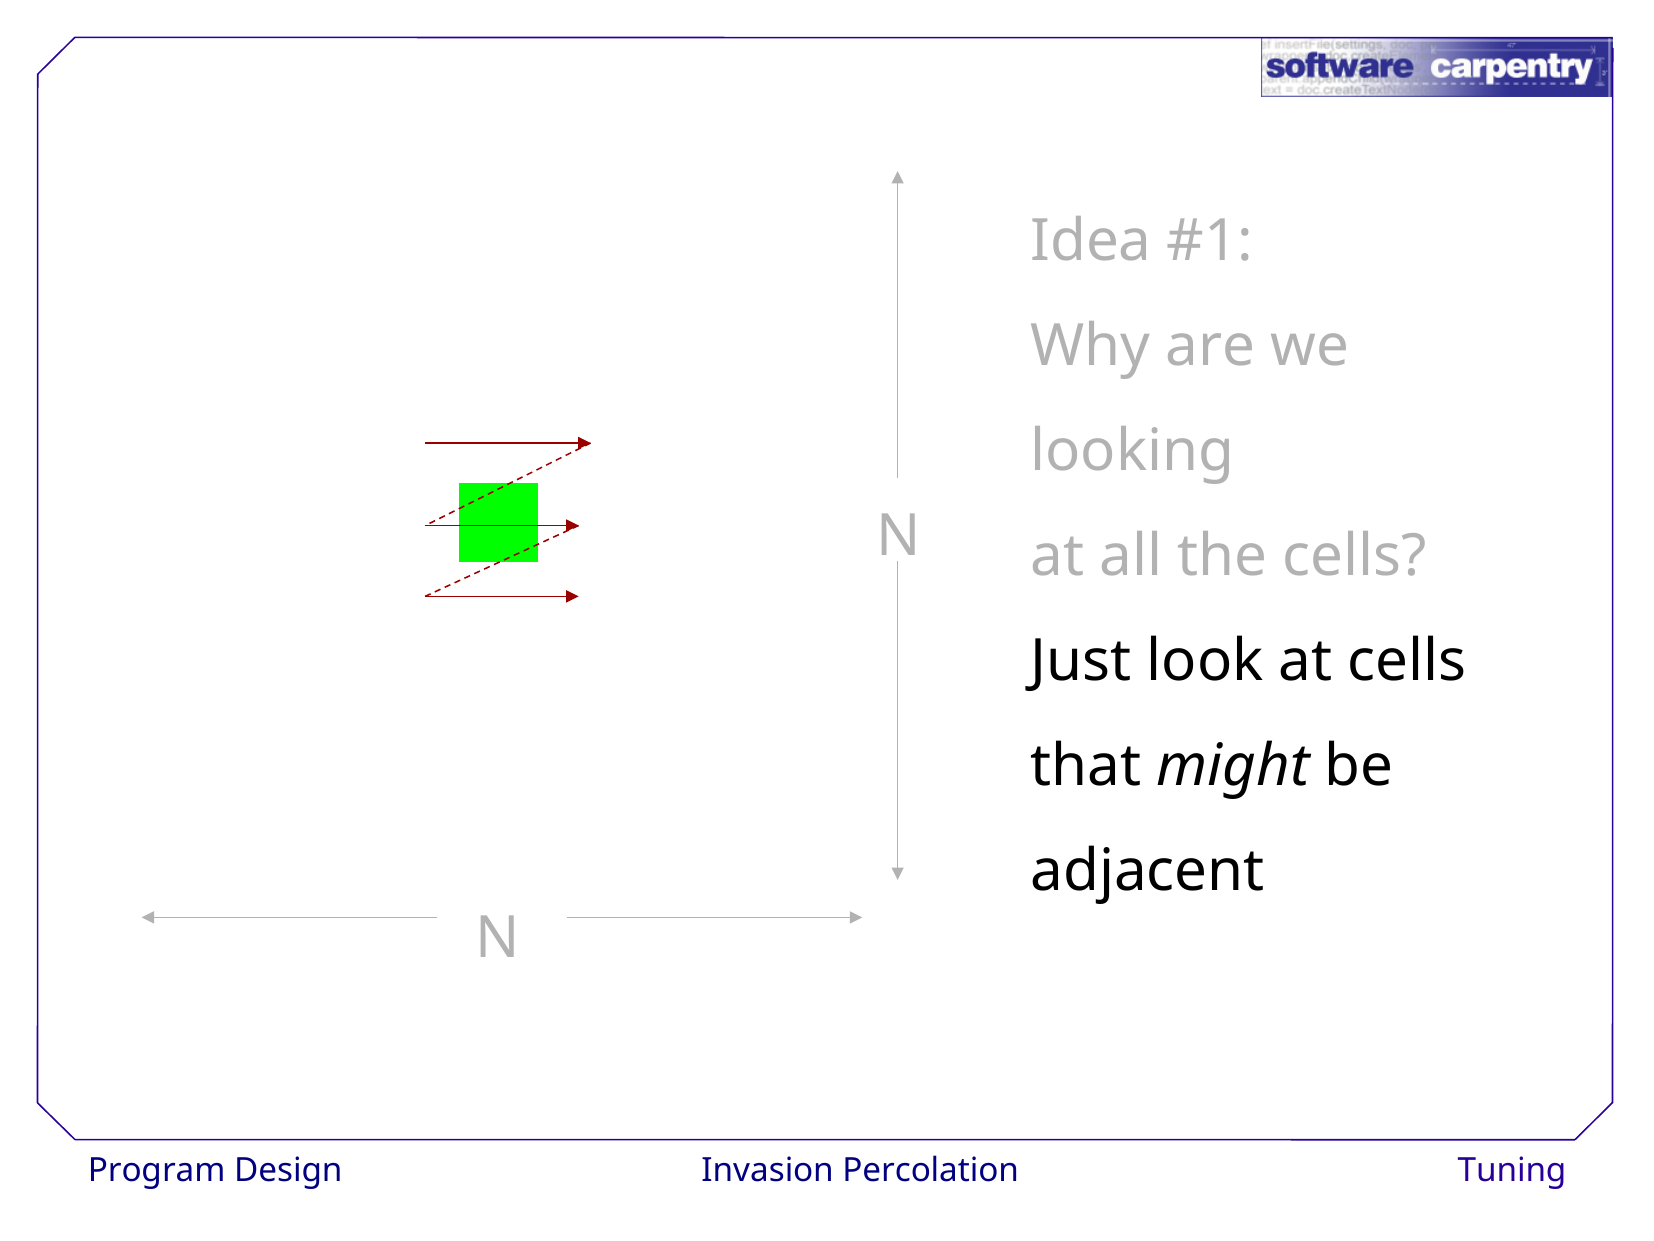

Idea #1:
Why are we looking
at all the cells?
Just look at cells
that might be
adjacent
| | | | | | | | | |
| --- | --- | --- | --- | --- | --- | --- | --- | --- |
| | | | | | | | | |
| | | | | | | | | |
| | | | | | | | | |
| | | | | | | | | |
| | | | | | | | | |
| | | | | | | | | |
| | | | | | | | | |
| | | | | | | | | |
N
N